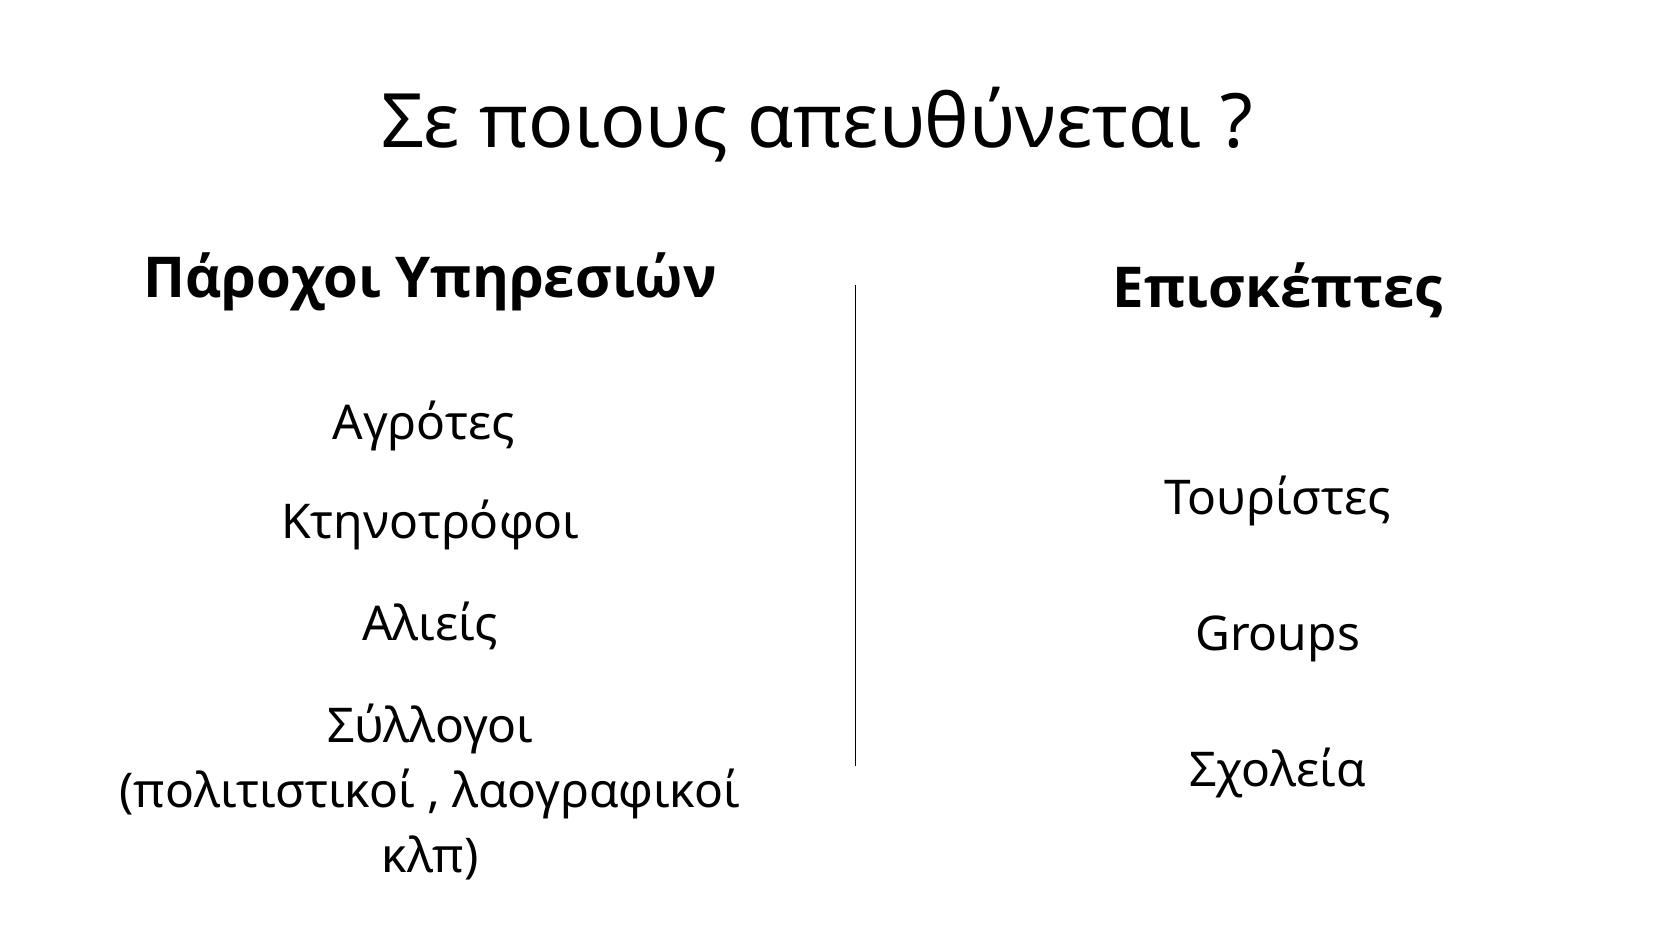

Σε ποιους απευθύνεται ?
Πάροχοι Υπηρεσιών
Αγρότες
Κτηνοτρόφοι
Αλιείς
Σύλλογοι
(πολιτιστικοί , λαογραφικοί κλπ)
Συνεταιρισμοί
Τοπικές επιχειρήσεις
Επισκέπτες
Τουρίστες
Groups
Σχολεία